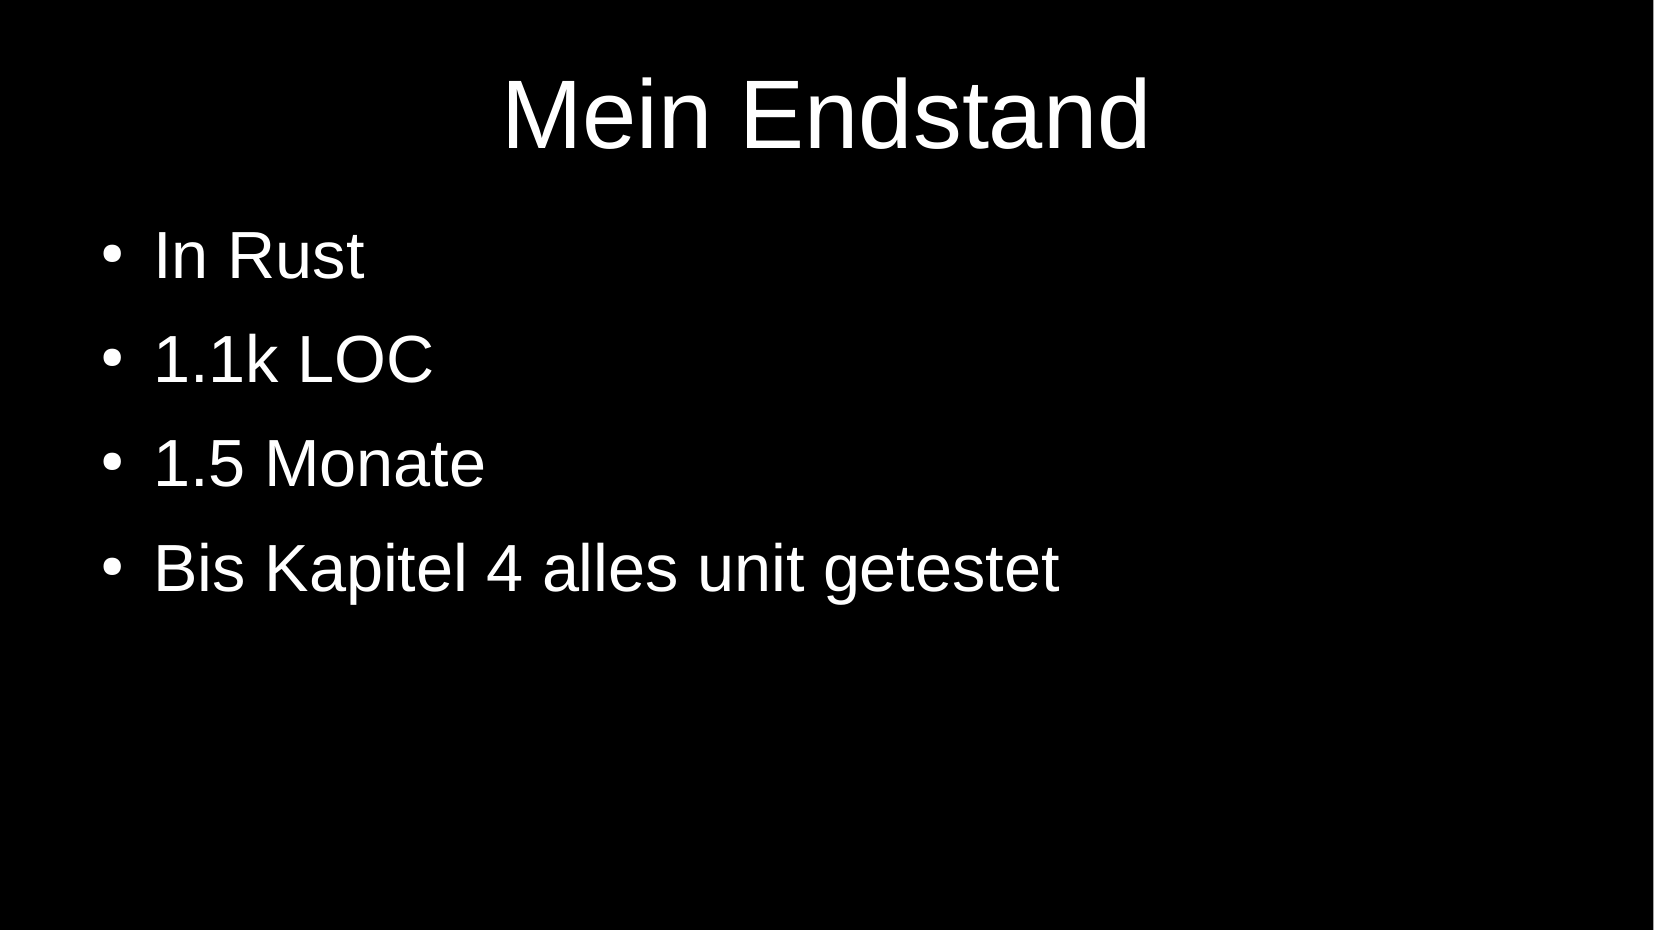

# Mein Endstand
In Rust
1.1k LOC
1.5 Monate
Bis Kapitel 4 alles unit getestet